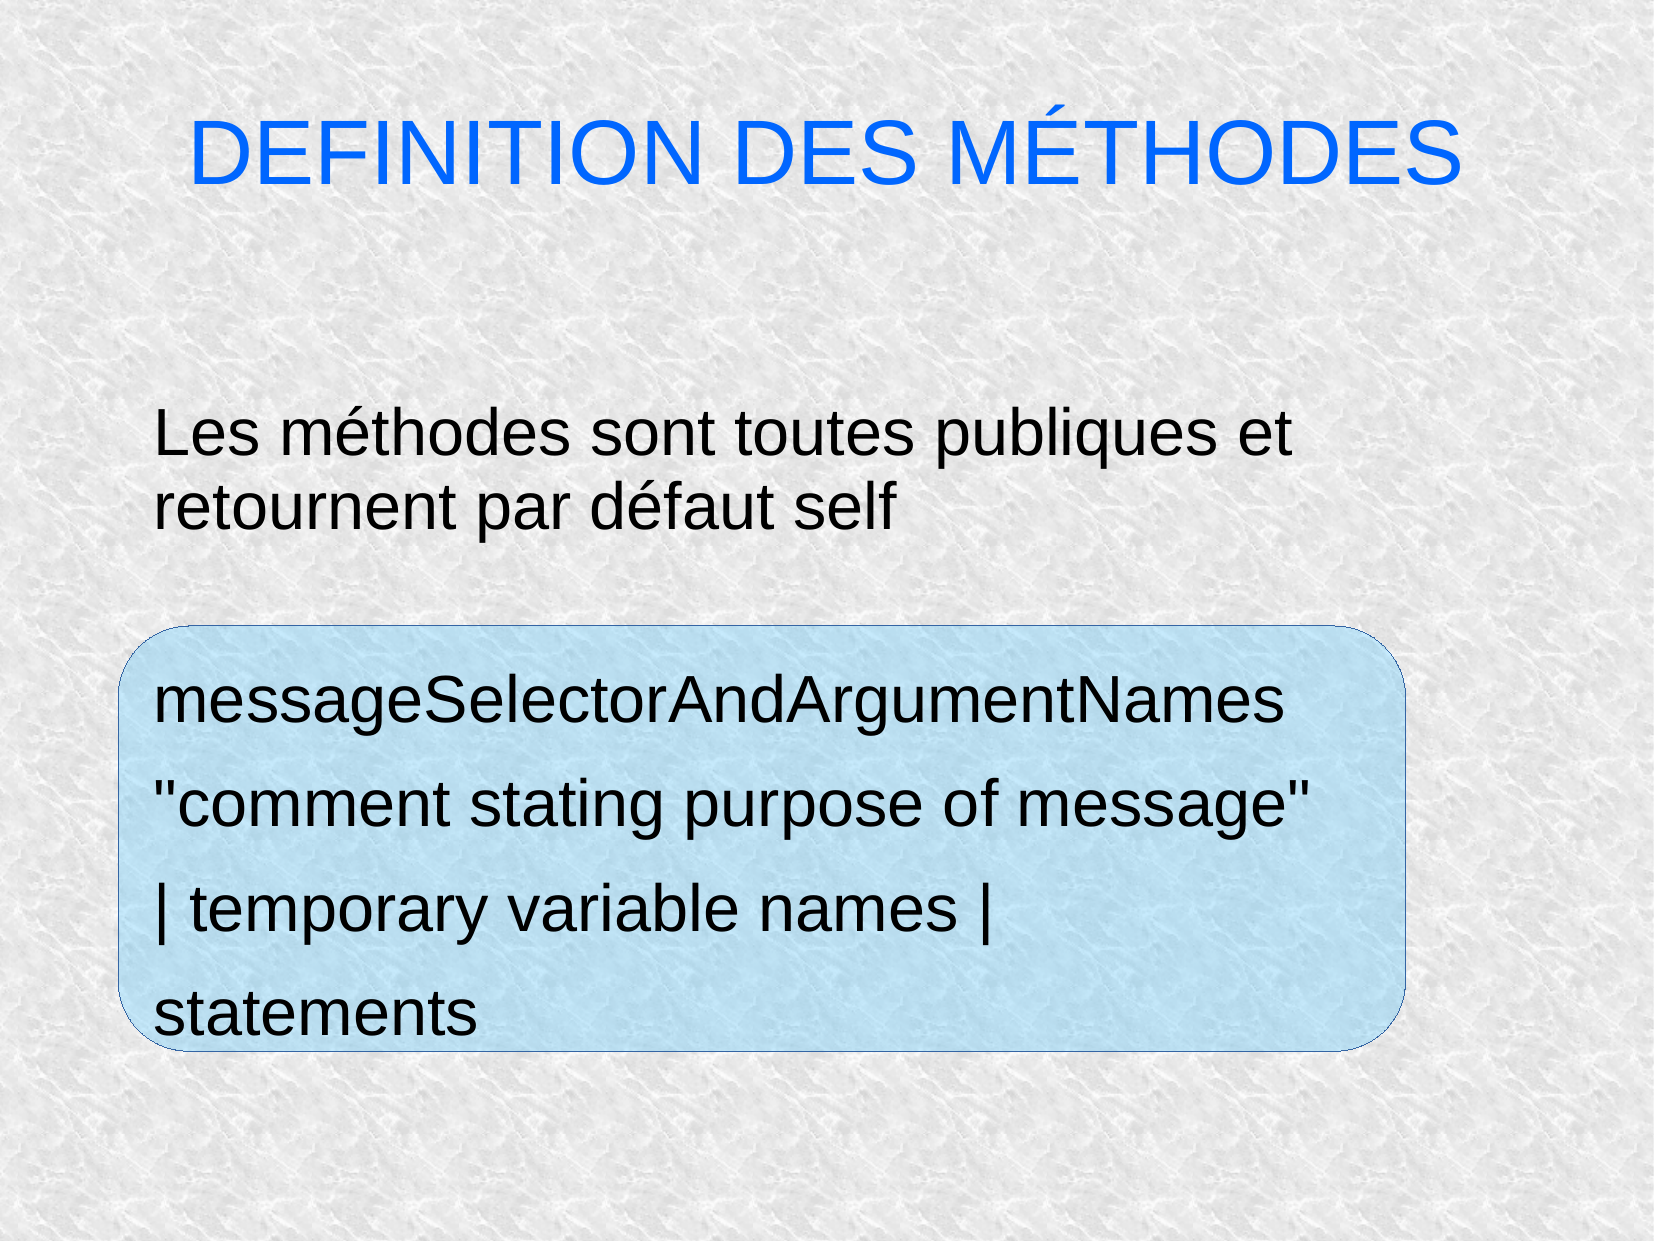

# DEFINITION DES MÉTHODES
Les méthodes sont toutes publiques et retournent par défaut self
messageSelectorAndArgumentNames
"comment stating purpose of message"
| temporary variable names |
statements